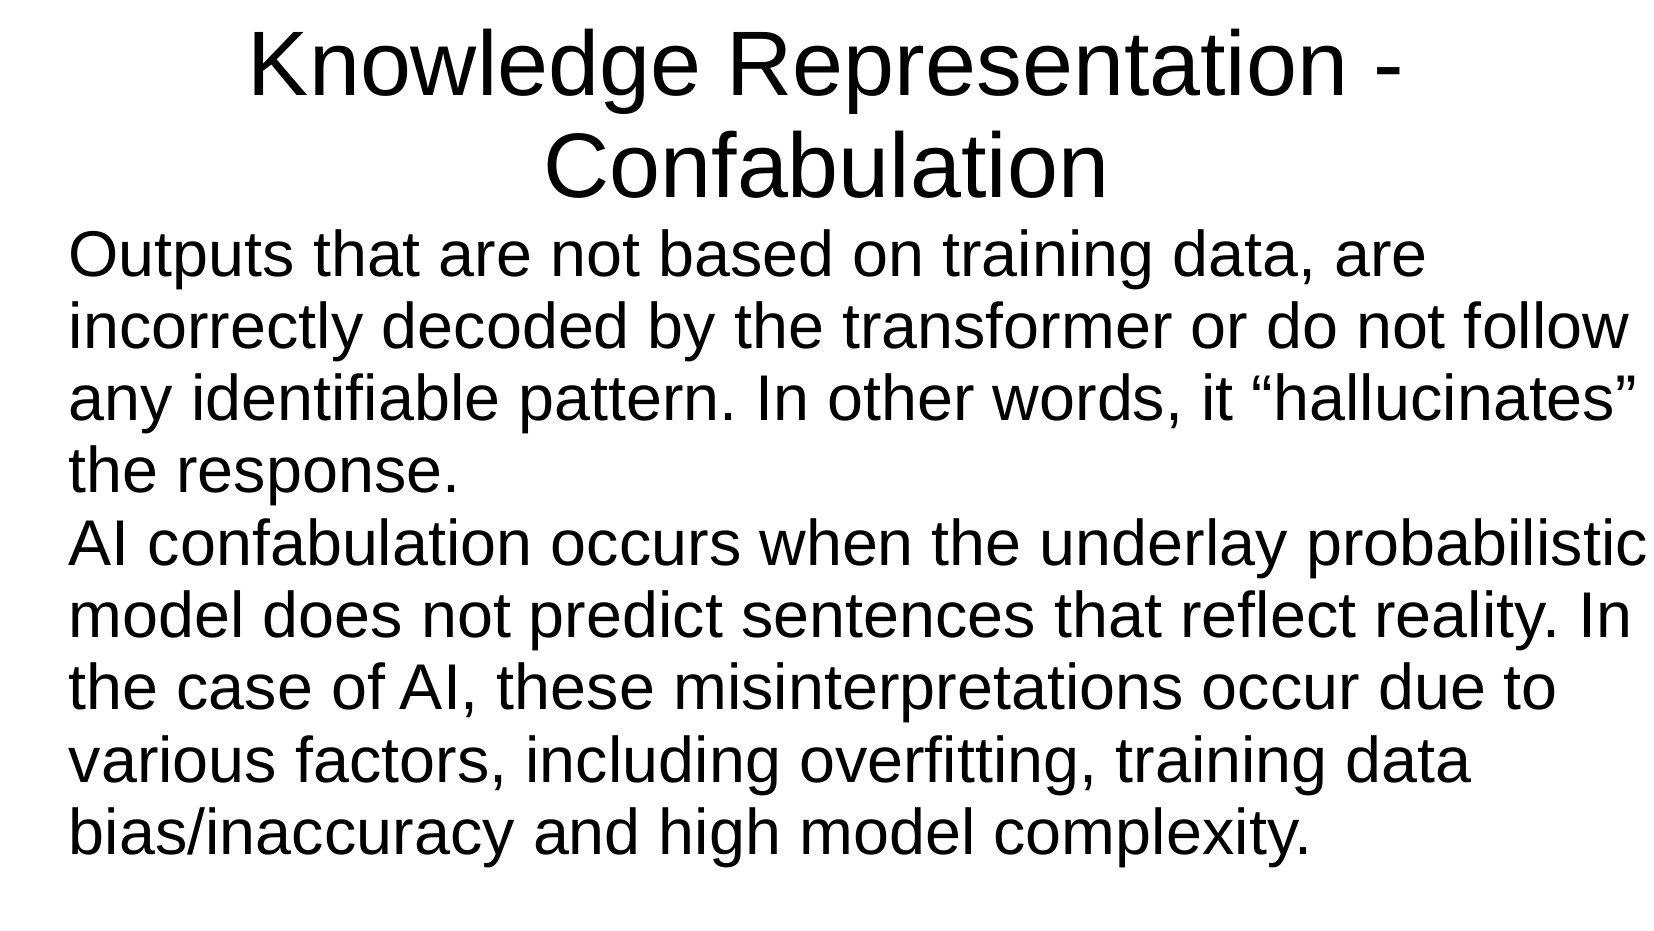

# Knowledge Representation - Confabulation
Outputs that are not based on training data, are incorrectly decoded by the transformer or do not follow any identifiable pattern. In other words, it “hallucinates” the response.
AI confabulation occurs when the underlay probabilistic model does not predict sentences that reflect reality. In the case of AI, these misinterpretations occur due to various factors, including overfitting, training data bias/inaccuracy and high model complexity.